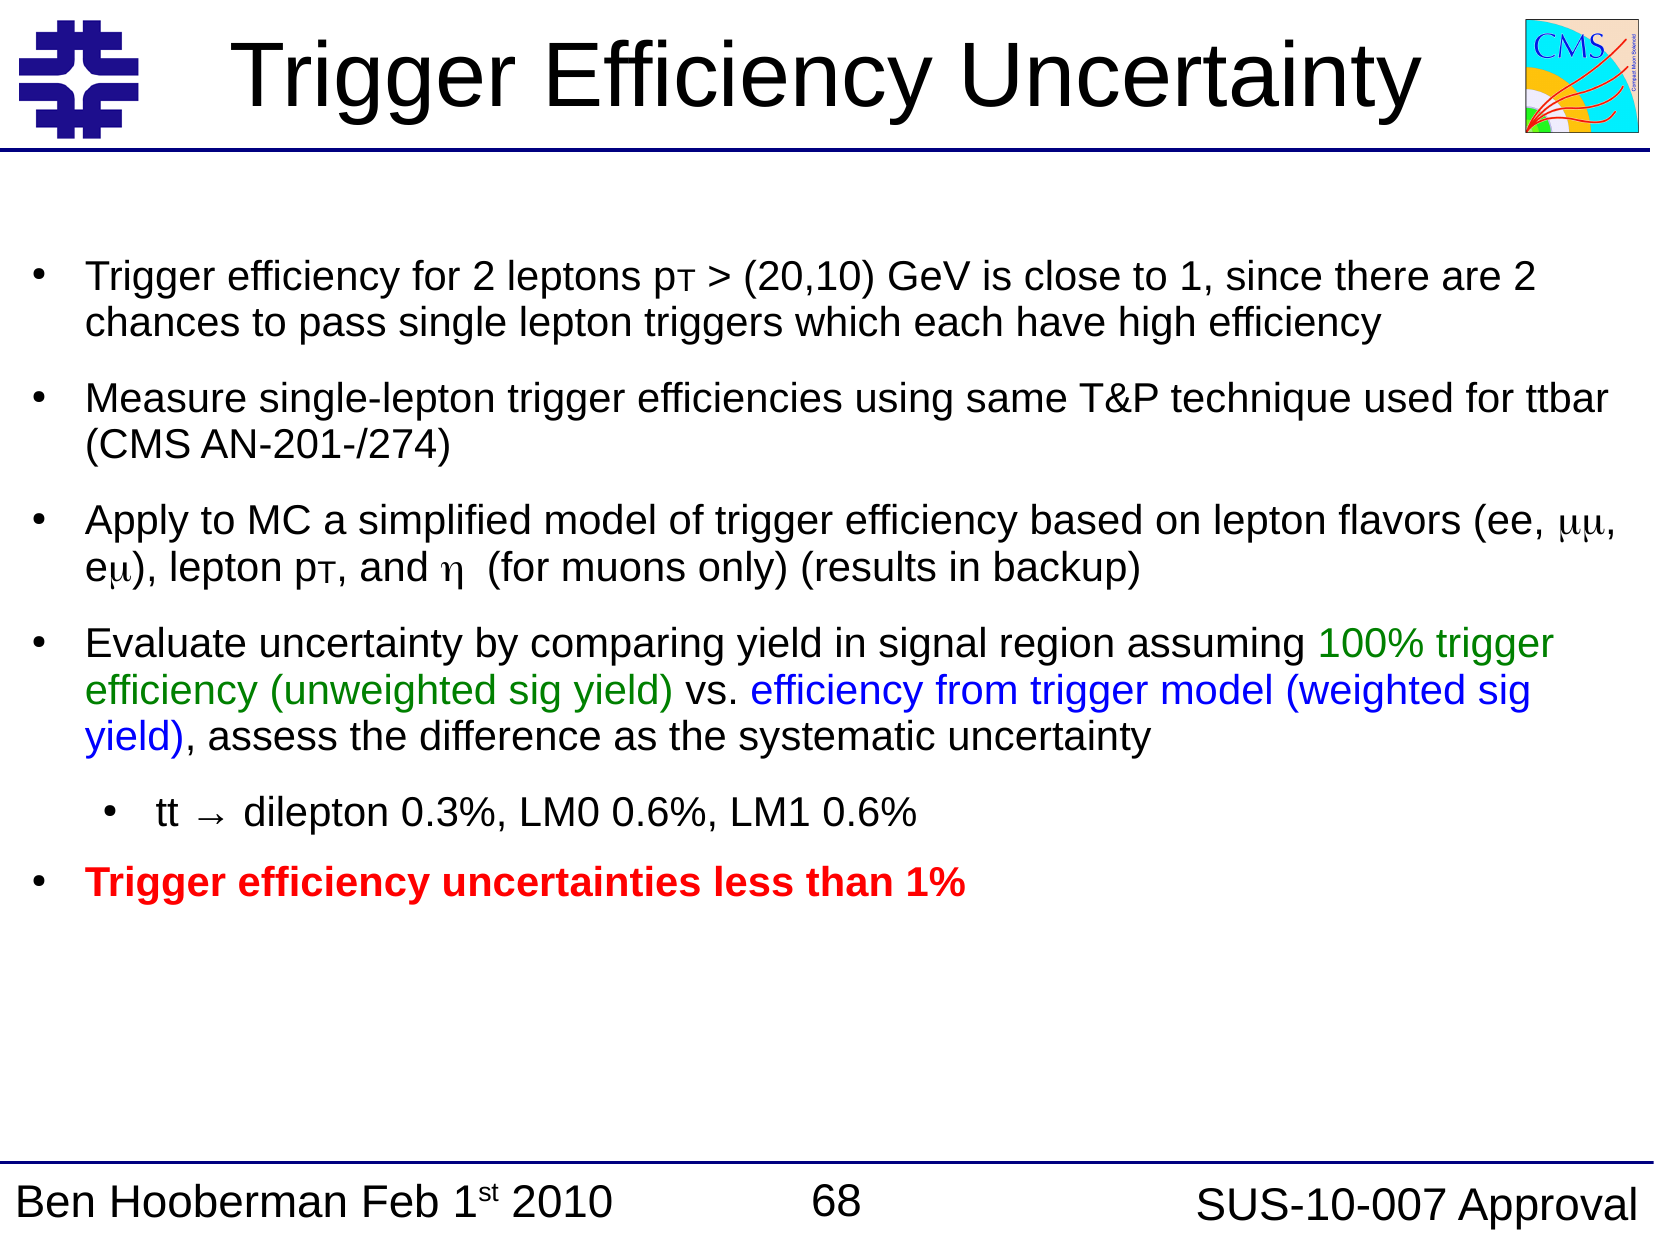

# Trigger Efficiency Uncertainty
Trigger efficiency for 2 leptons pT > (20,10) GeV is close to 1, since there are 2 chances to pass single lepton triggers which each have high efficiency
Measure single-lepton trigger efficiencies using same T&P technique used for ttbar (CMS AN-201-/274)
Apply to MC a simplified model of trigger efficiency based on lepton flavors (ee, mm, em), lepton pT, and  (for muons only) (results in backup)
Evaluate uncertainty by comparing yield in signal region assuming 100% trigger efficiency (unweighted sig yield) vs. efficiency from trigger model (weighted sig yield), assess the difference as the systematic uncertainty
tt → dilepton 0.3%, LM0 0.6%, LM1 0.6%
Trigger efficiency uncertainties less than 1%
68